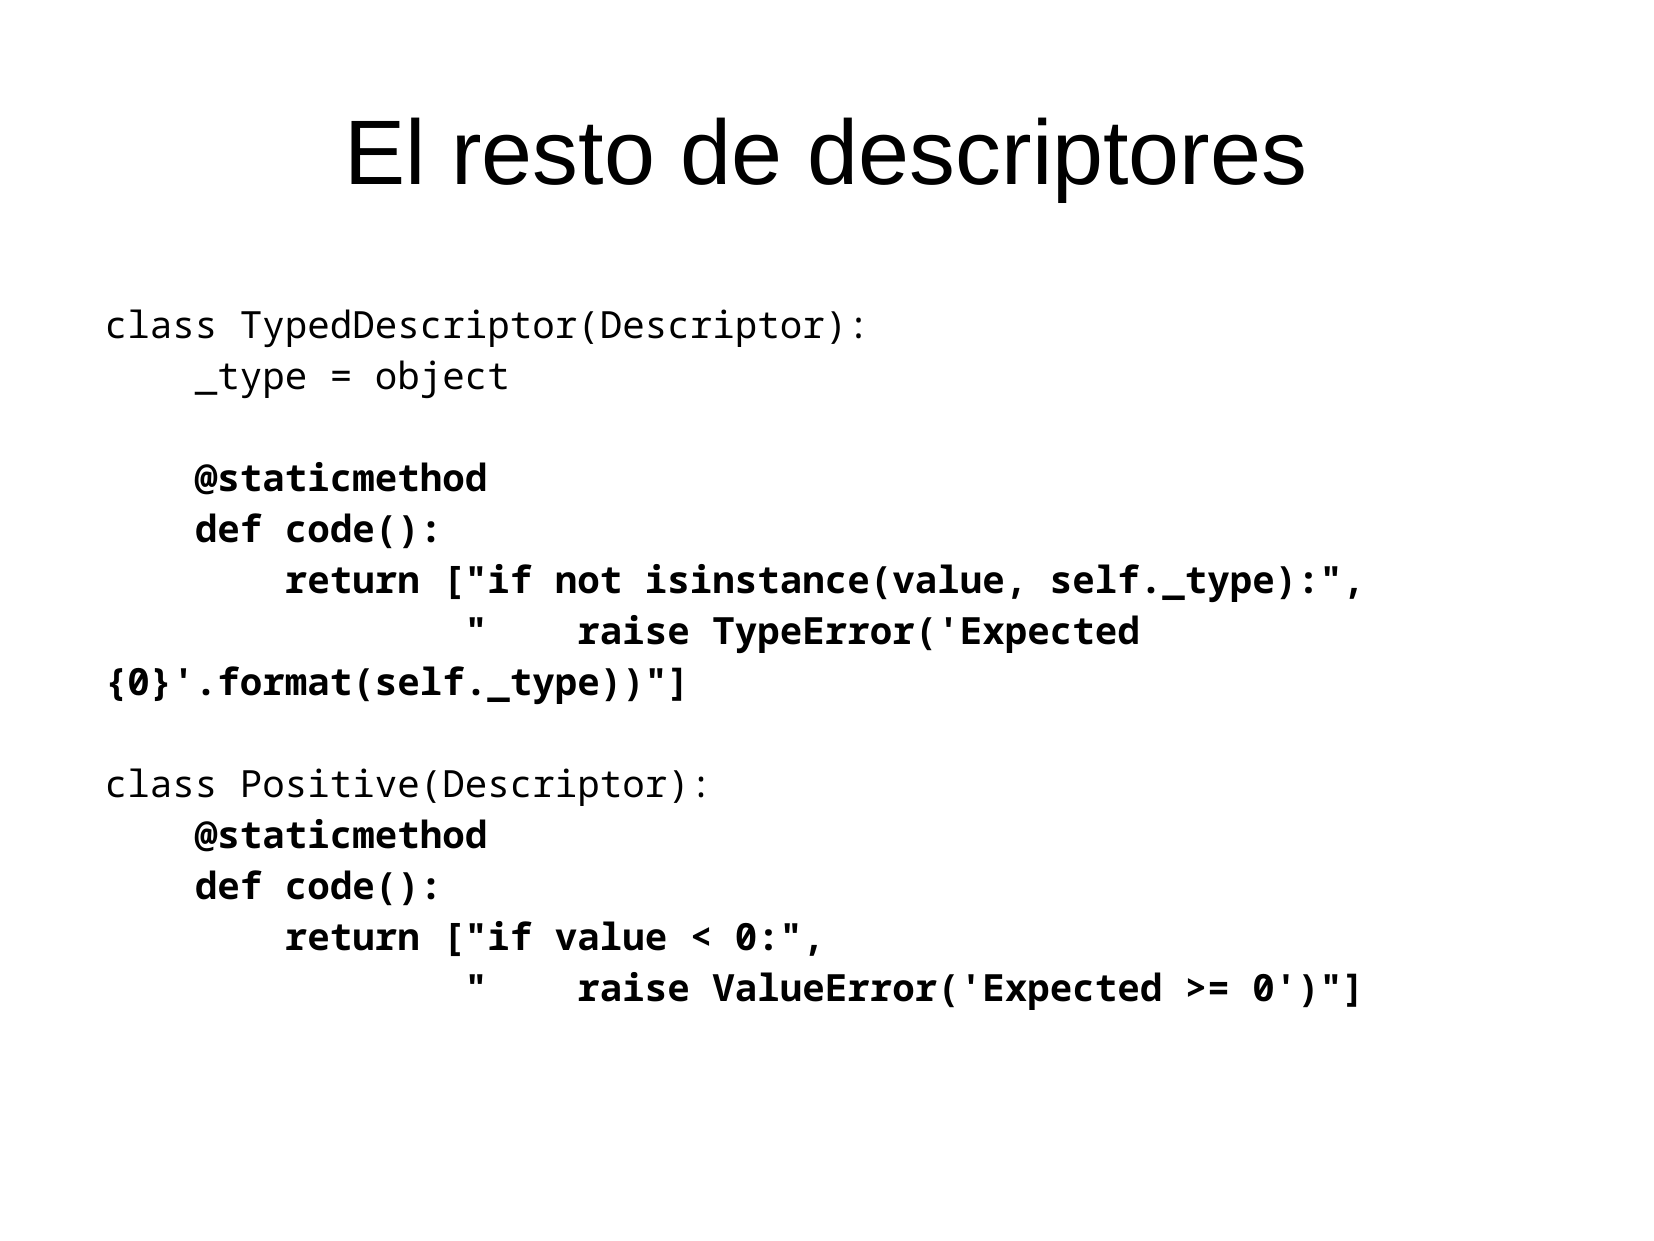

# El resto de descriptores
class TypedDescriptor(Descriptor):
 _type = object
 @staticmethod
 def code():
 return ["if not isinstance(value, self._type):",
 " raise TypeError('Expected {0}'.format(self._type))"]
class Positive(Descriptor):
 @staticmethod
 def code():
 return ["if value < 0:",
 " raise ValueError('Expected >= 0')"]